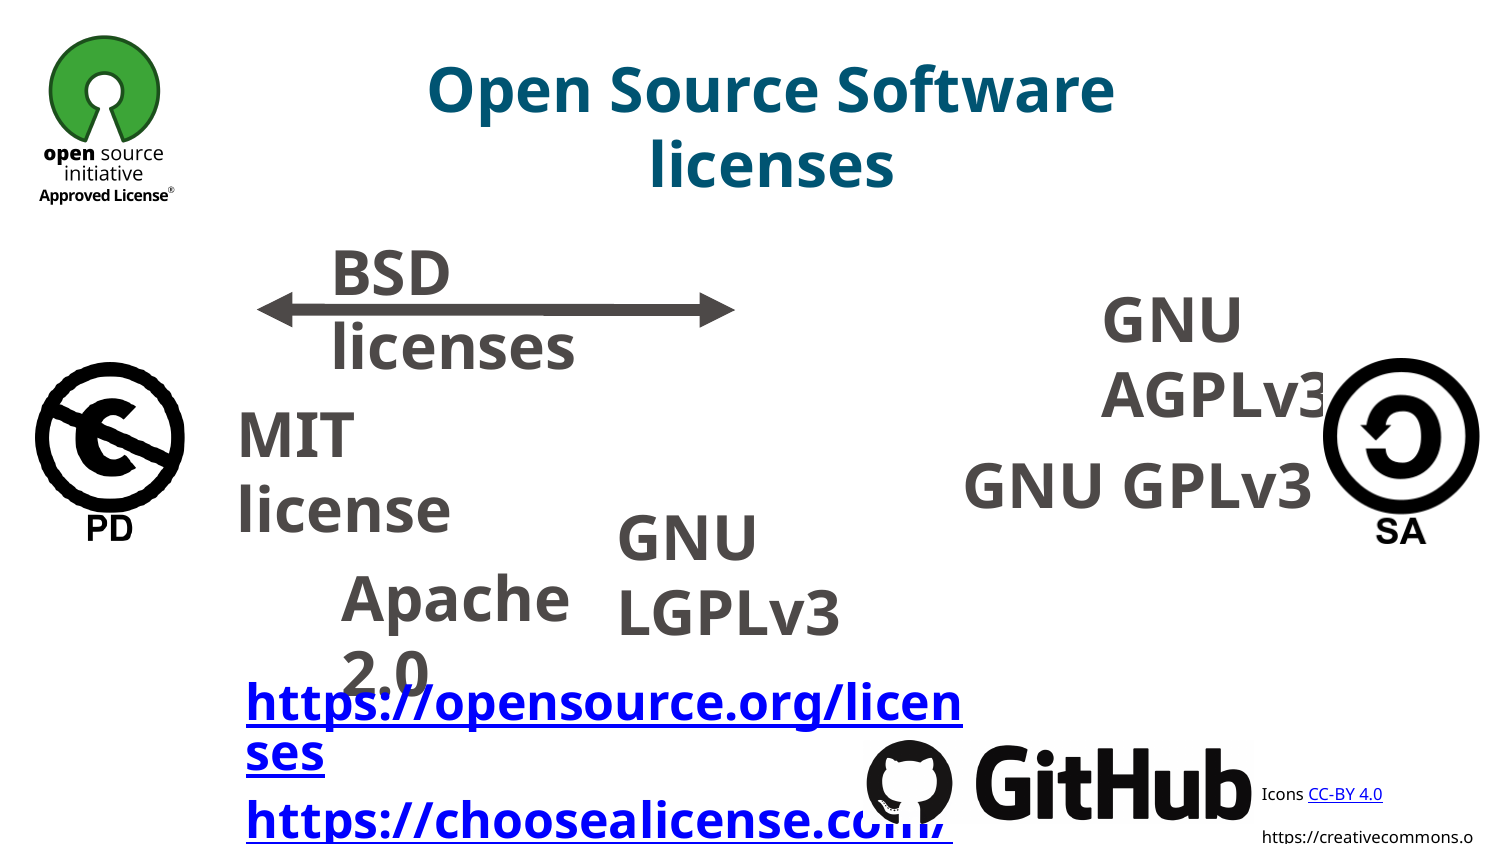

Open Source Software licenses
BSD licenses
GNU AGPLv3
MIT license
GNU GPLv3
GNU LGPLv3
Apache 2.0
https://opensource.org/licenses
https://choosealicense.com/
Icons CC-BY 4.0
 https://creativecommons.org/